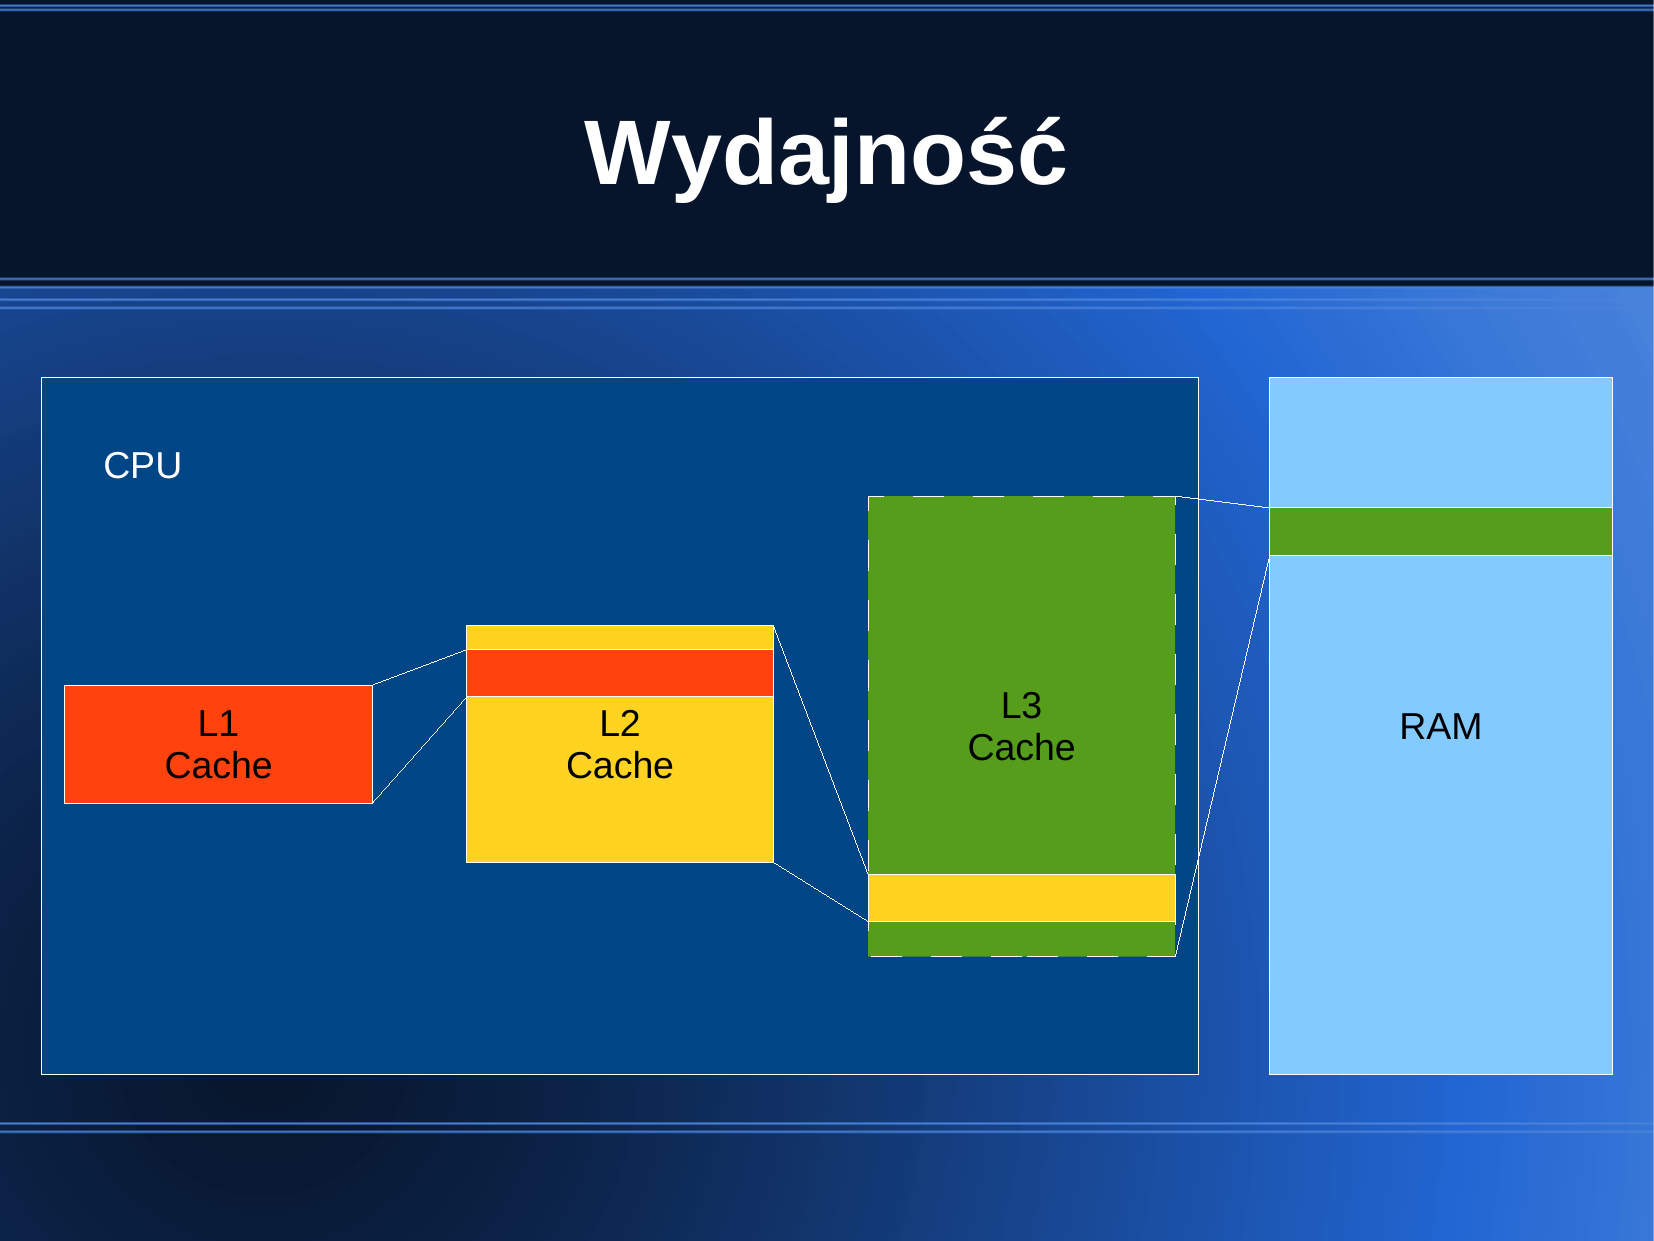

# Wydajność
CPU
RAM
L3
Cache
L2
Cache
L1
Cache